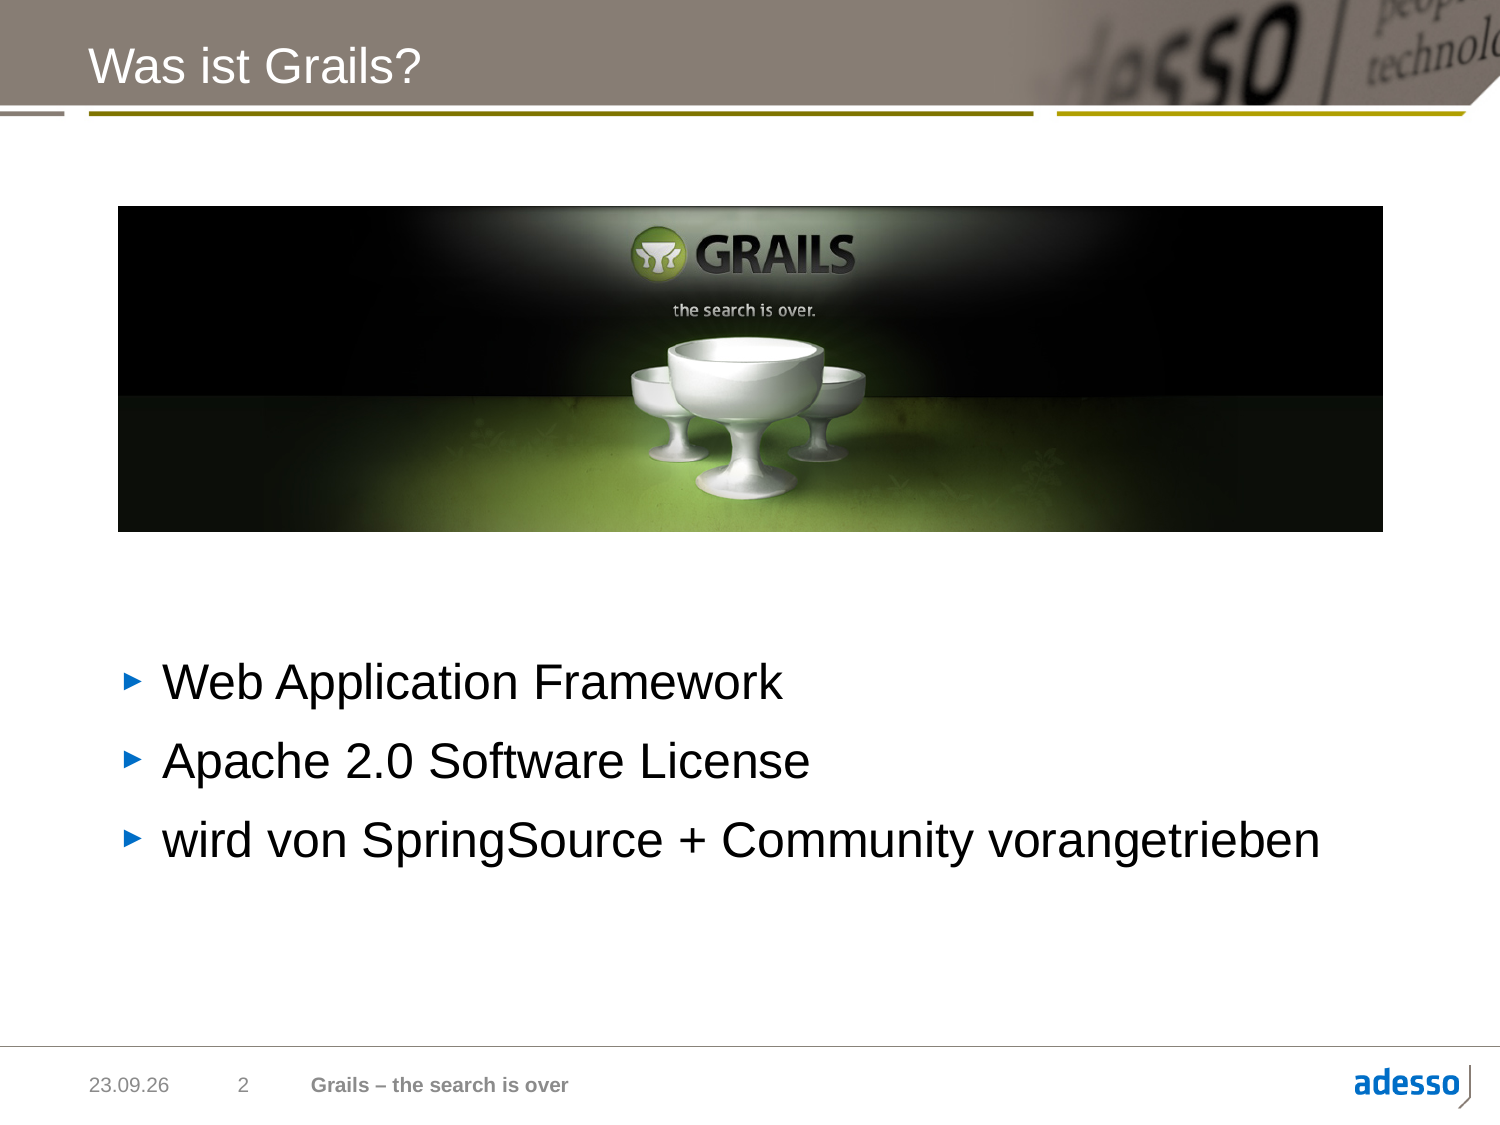

# Was ist Grails?
Web Application Framework
Apache 2.0 Software License
wird von SpringSource + Community vorangetrieben
Grails – the search is over